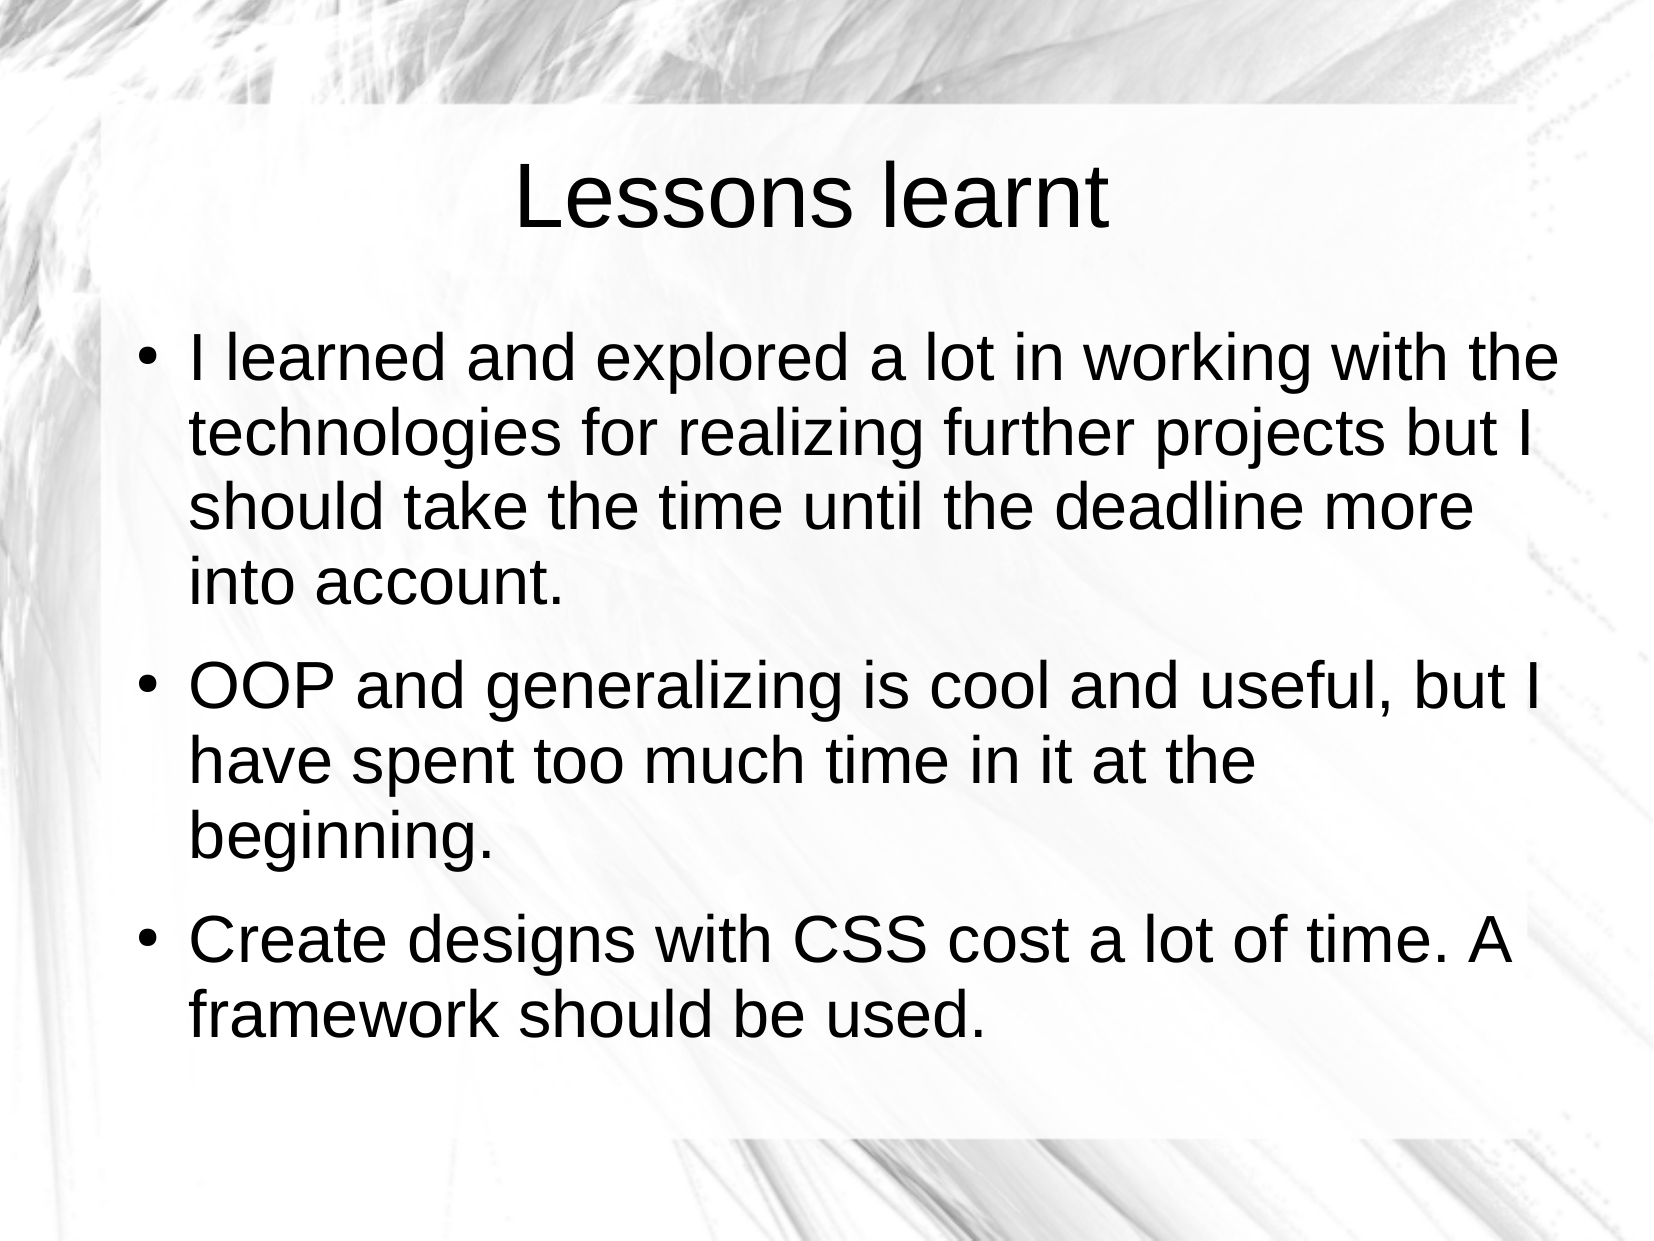

# Lessons learnt
I learned and explored a lot in working with the technologies for realizing further projects but I should take the time until the deadline more into account.
OOP and generalizing is cool and useful, but I have spent too much time in it at the beginning.
Create designs with CSS cost a lot of time. A framework should be used.